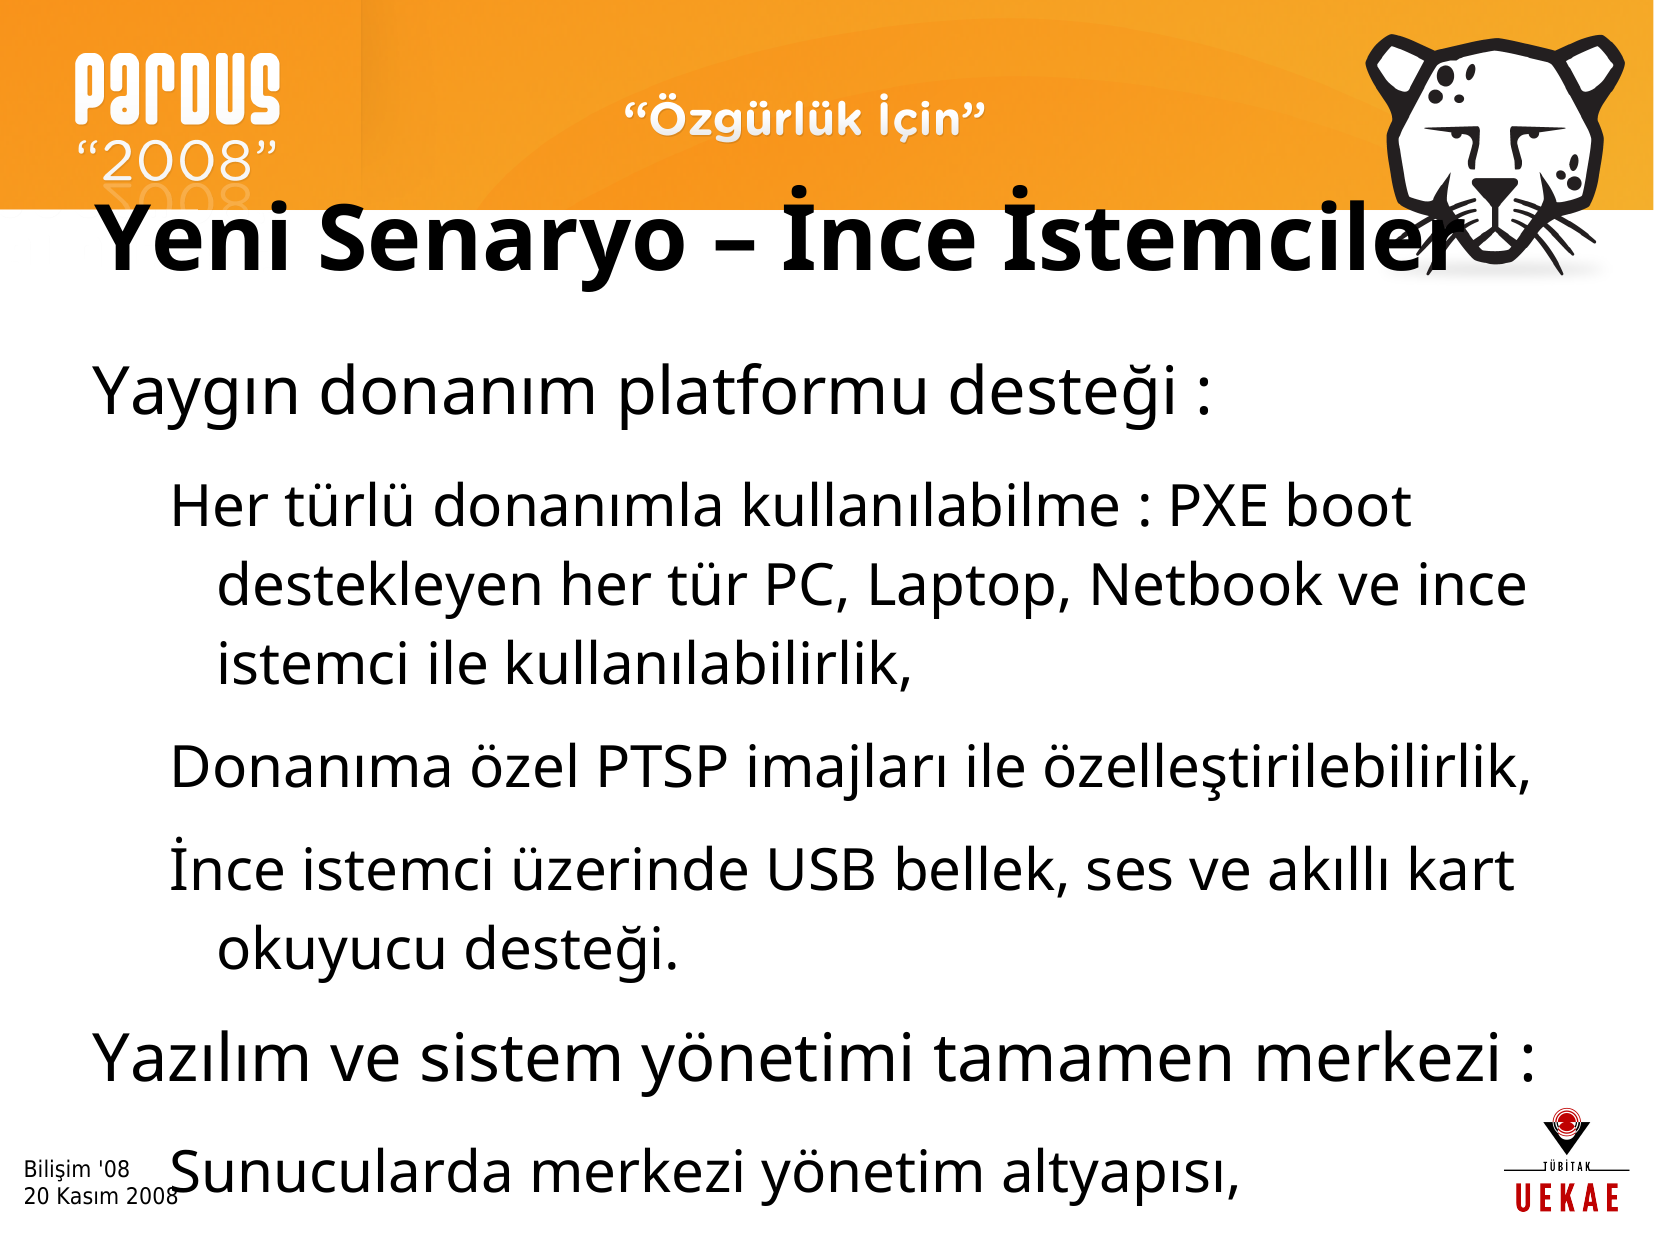

# Yeni Senaryo – İnce İstemciler
Yaygın donanım platformu desteği :
Her türlü donanımla kullanılabilme : PXE boot destekleyen her tür PC, Laptop, Netbook ve ince istemci ile kullanılabilirlik,
Donanıma özel PTSP imajları ile özelleştirilebilirlik,
İnce istemci üzerinde USB bellek, ses ve akıllı kart okuyucu desteği.
Yazılım ve sistem yönetimi tamamen merkezi :
Sunucularda merkezi yönetim altyapısı,
İstemcilerde sistem bakım ve yönetim gereği ortadan kalkıyor.